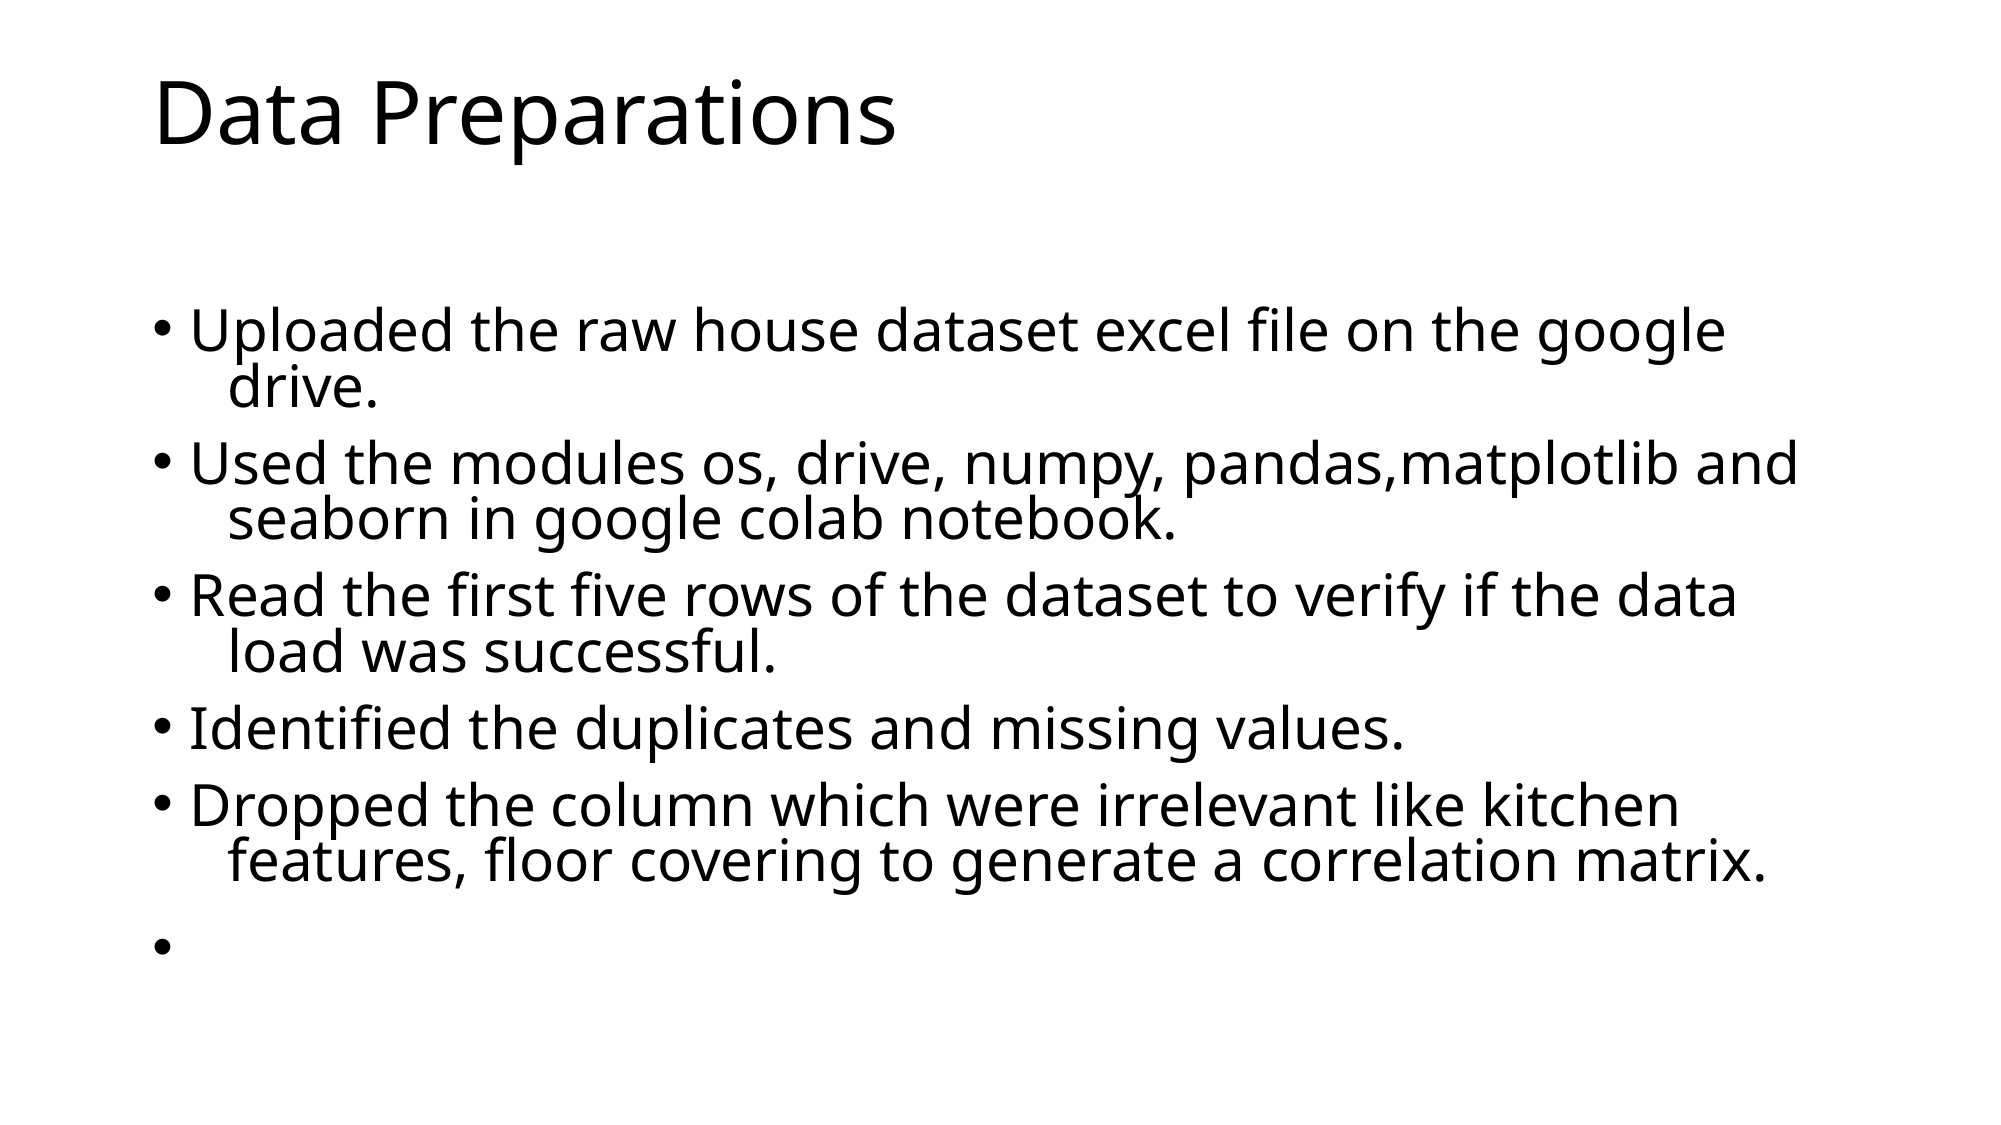

# Data Preparations
Uploaded the raw house dataset excel file on the google drive.
Used the modules os, drive, numpy, pandas,matplotlib and seaborn in google colab notebook.
Read the first five rows of the dataset to verify if the data load was successful.
Identified the duplicates and missing values.
Dropped the column which were irrelevant like kitchen features, floor covering to generate a correlation matrix.